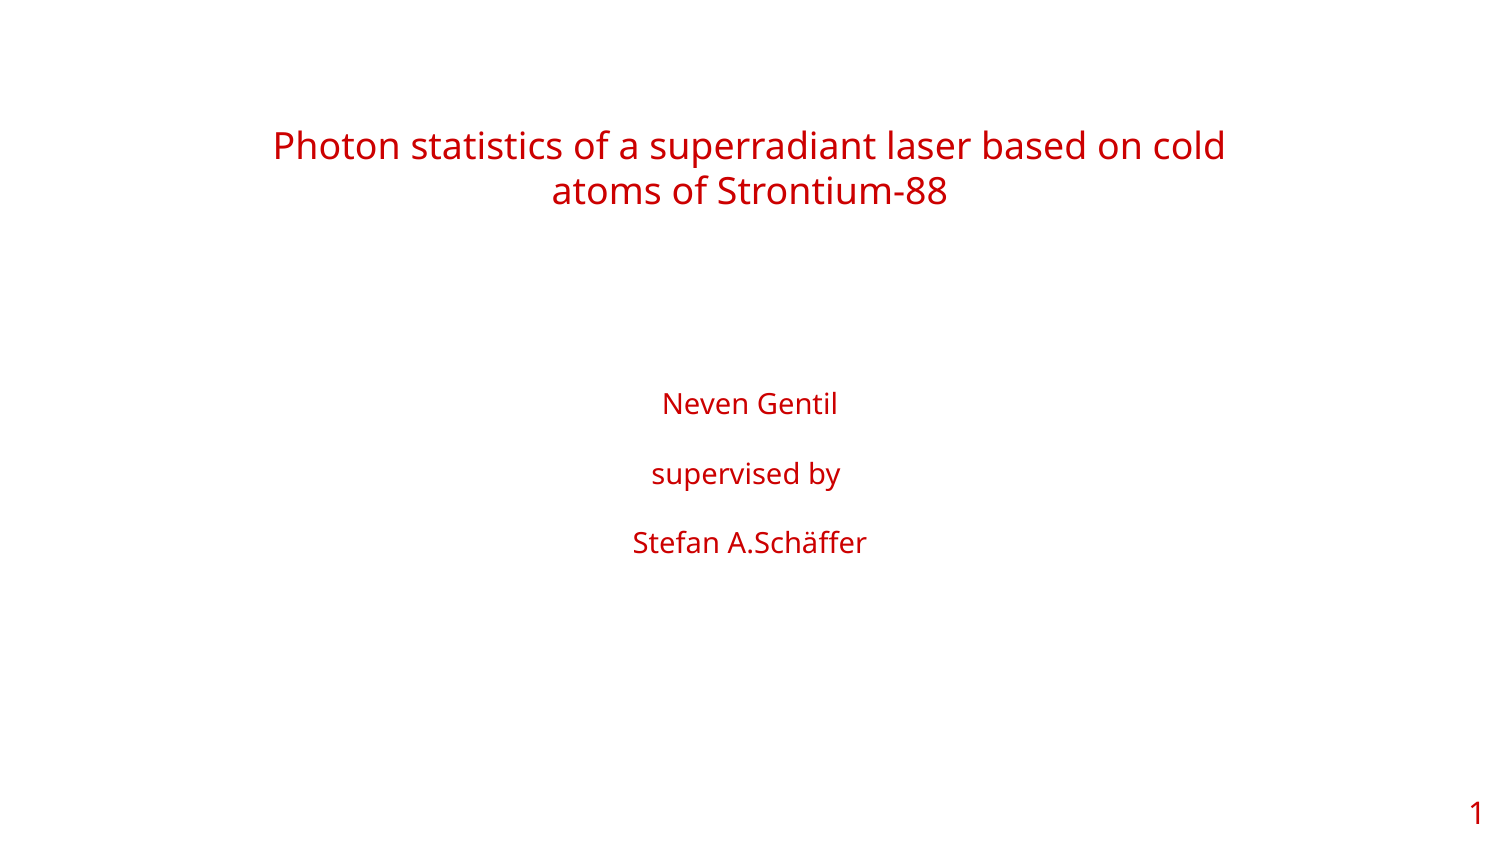

Photon statistics of a superradiant laser based on cold atoms of Strontium-88
Neven Gentil
supervised by
Stefan A.Schäffer
1